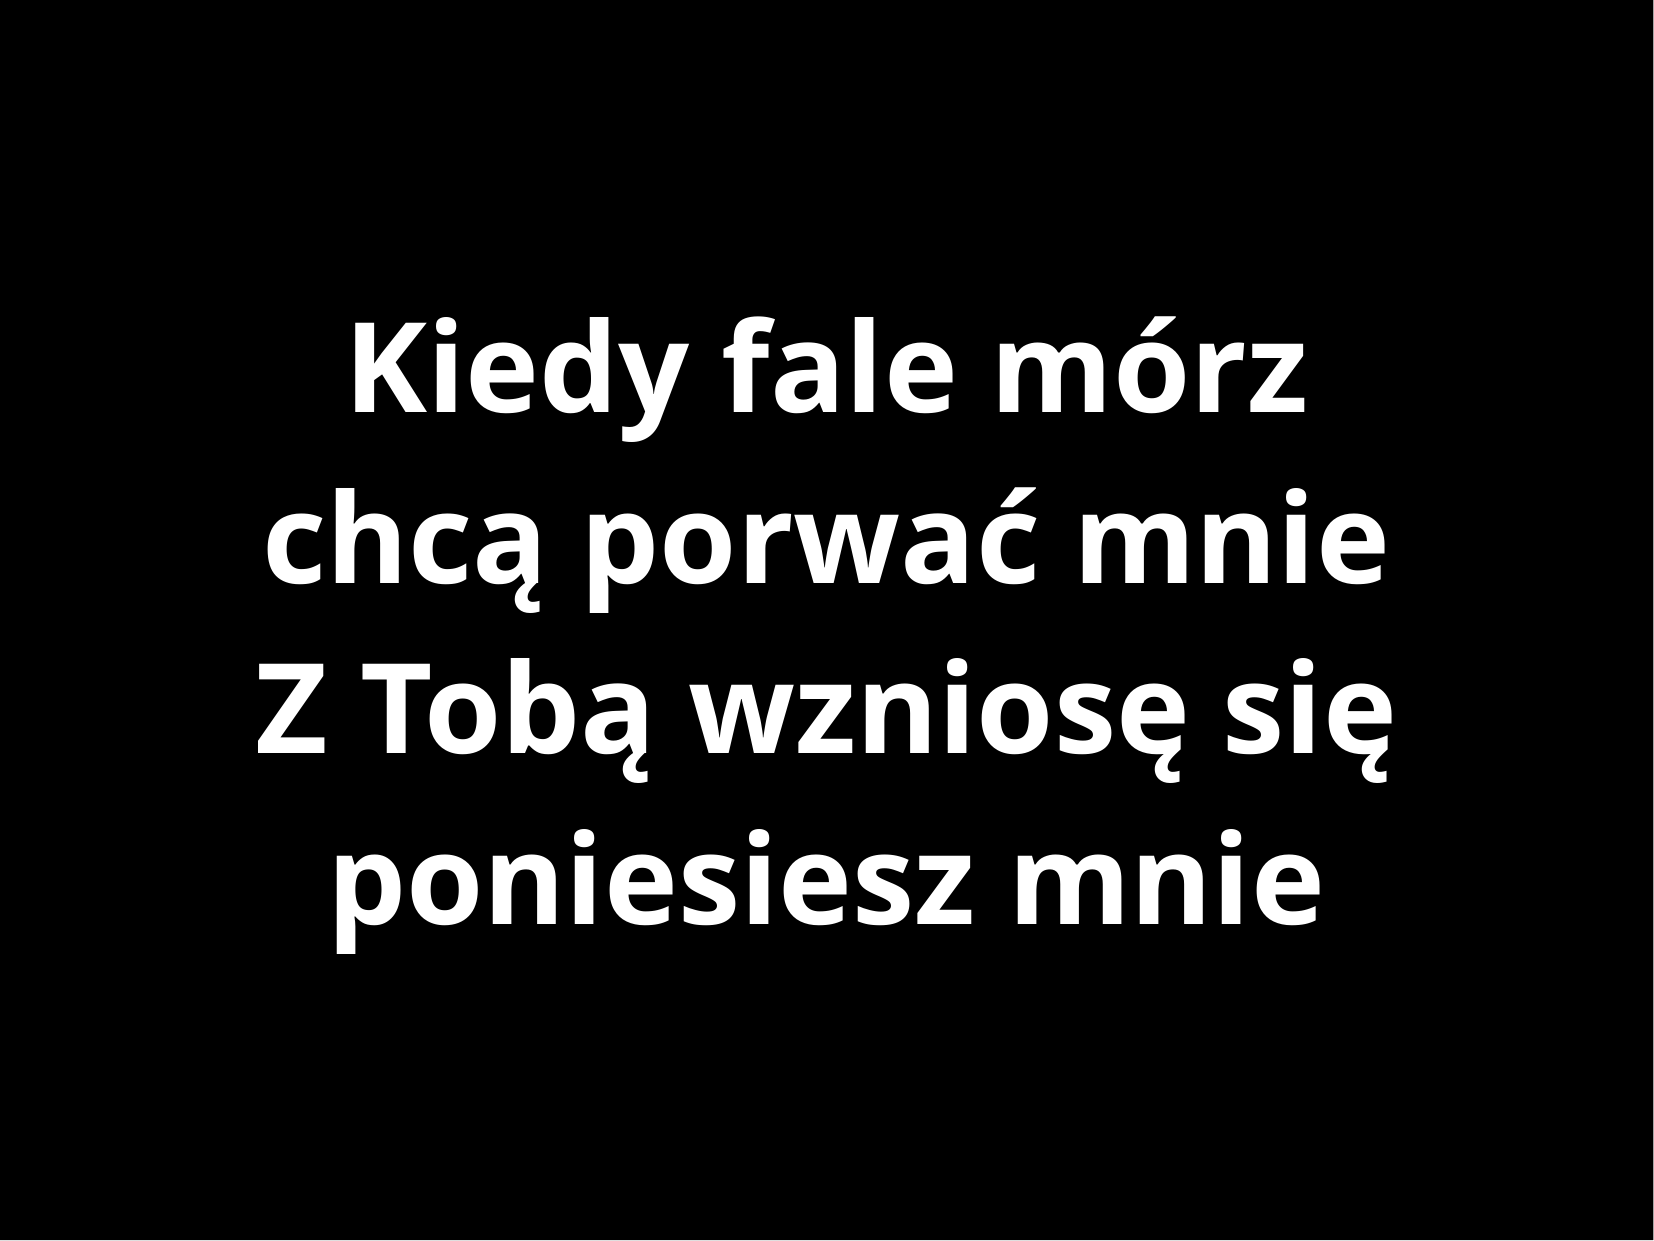

# Kiedy fale mórz chcą porwać mnie Z Tobą wzniosę się poniesiesz mnie